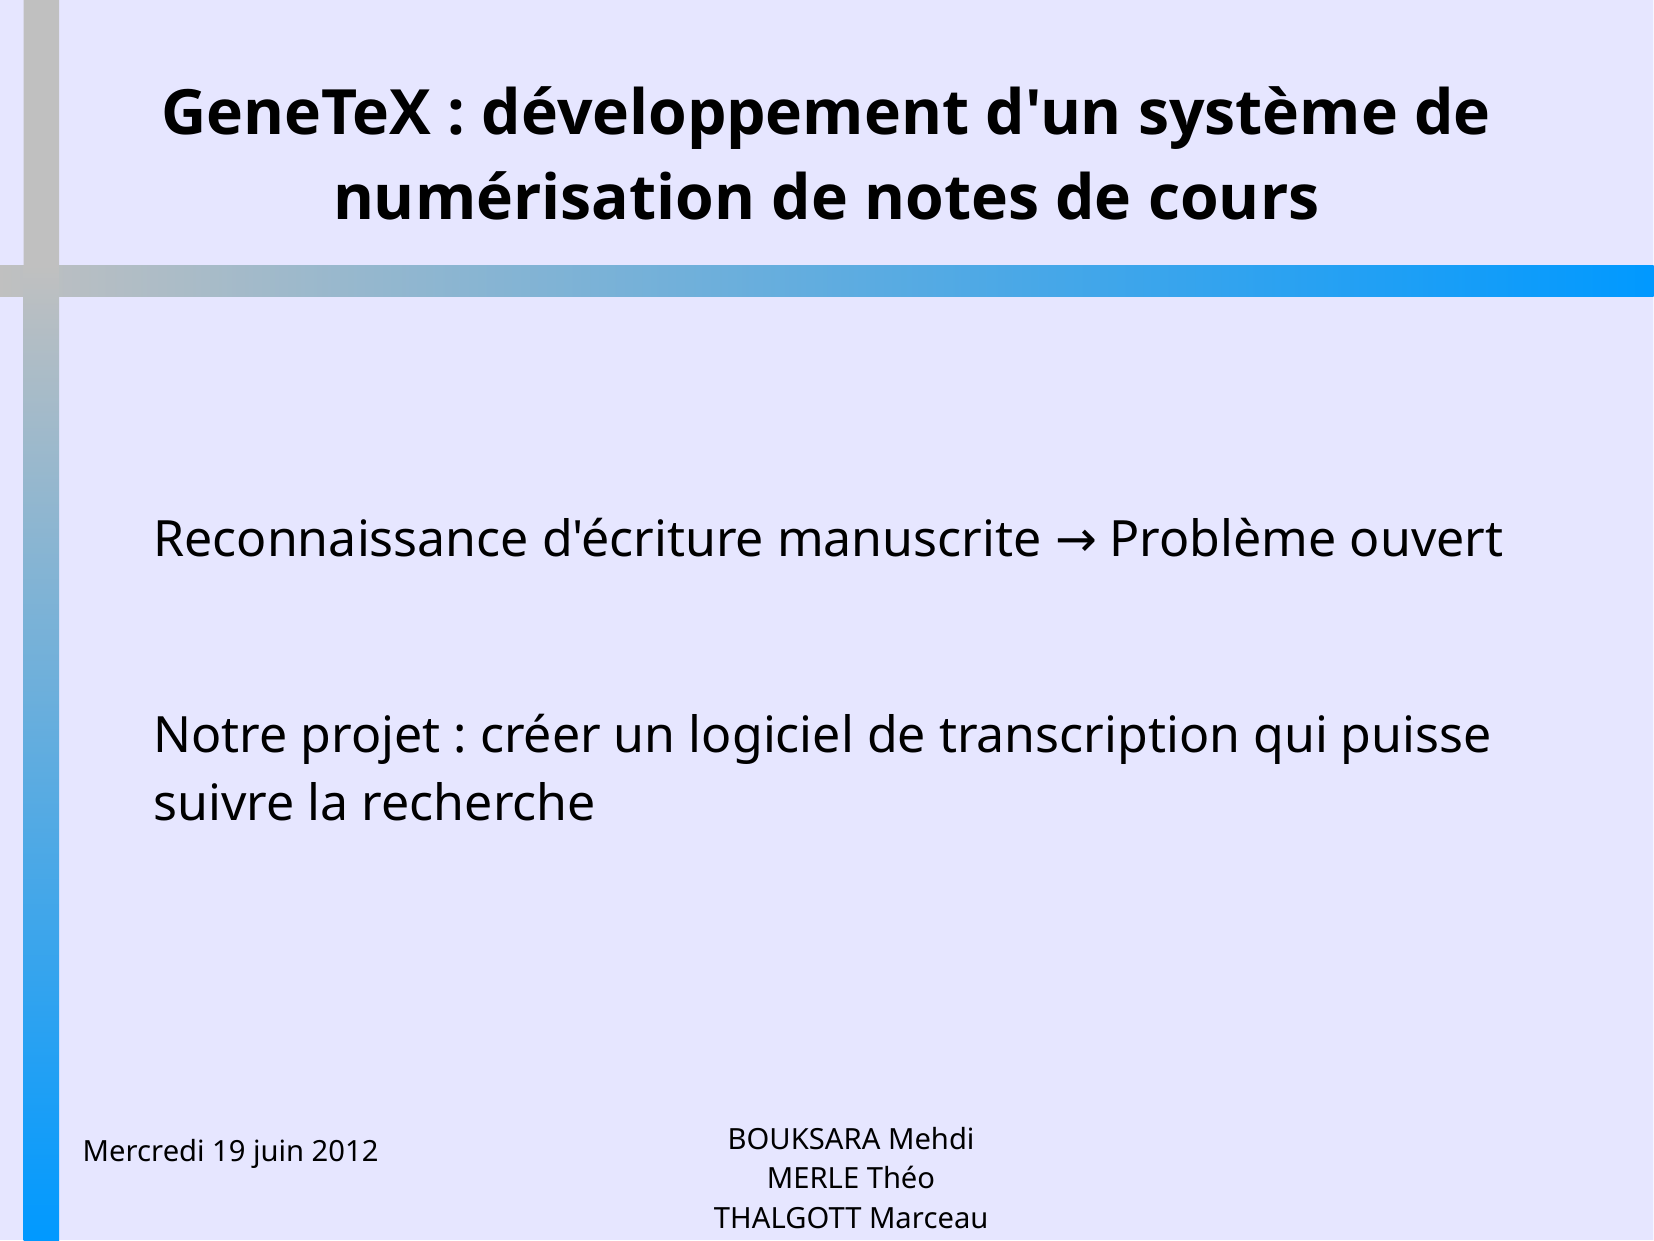

# GeneTeX : développement d'un système de numérisation de notes de cours
Reconnaissance d'écriture manuscrite → Problème ouvert
Notre projet : créer un logiciel de transcription qui puisse suivre la recherche